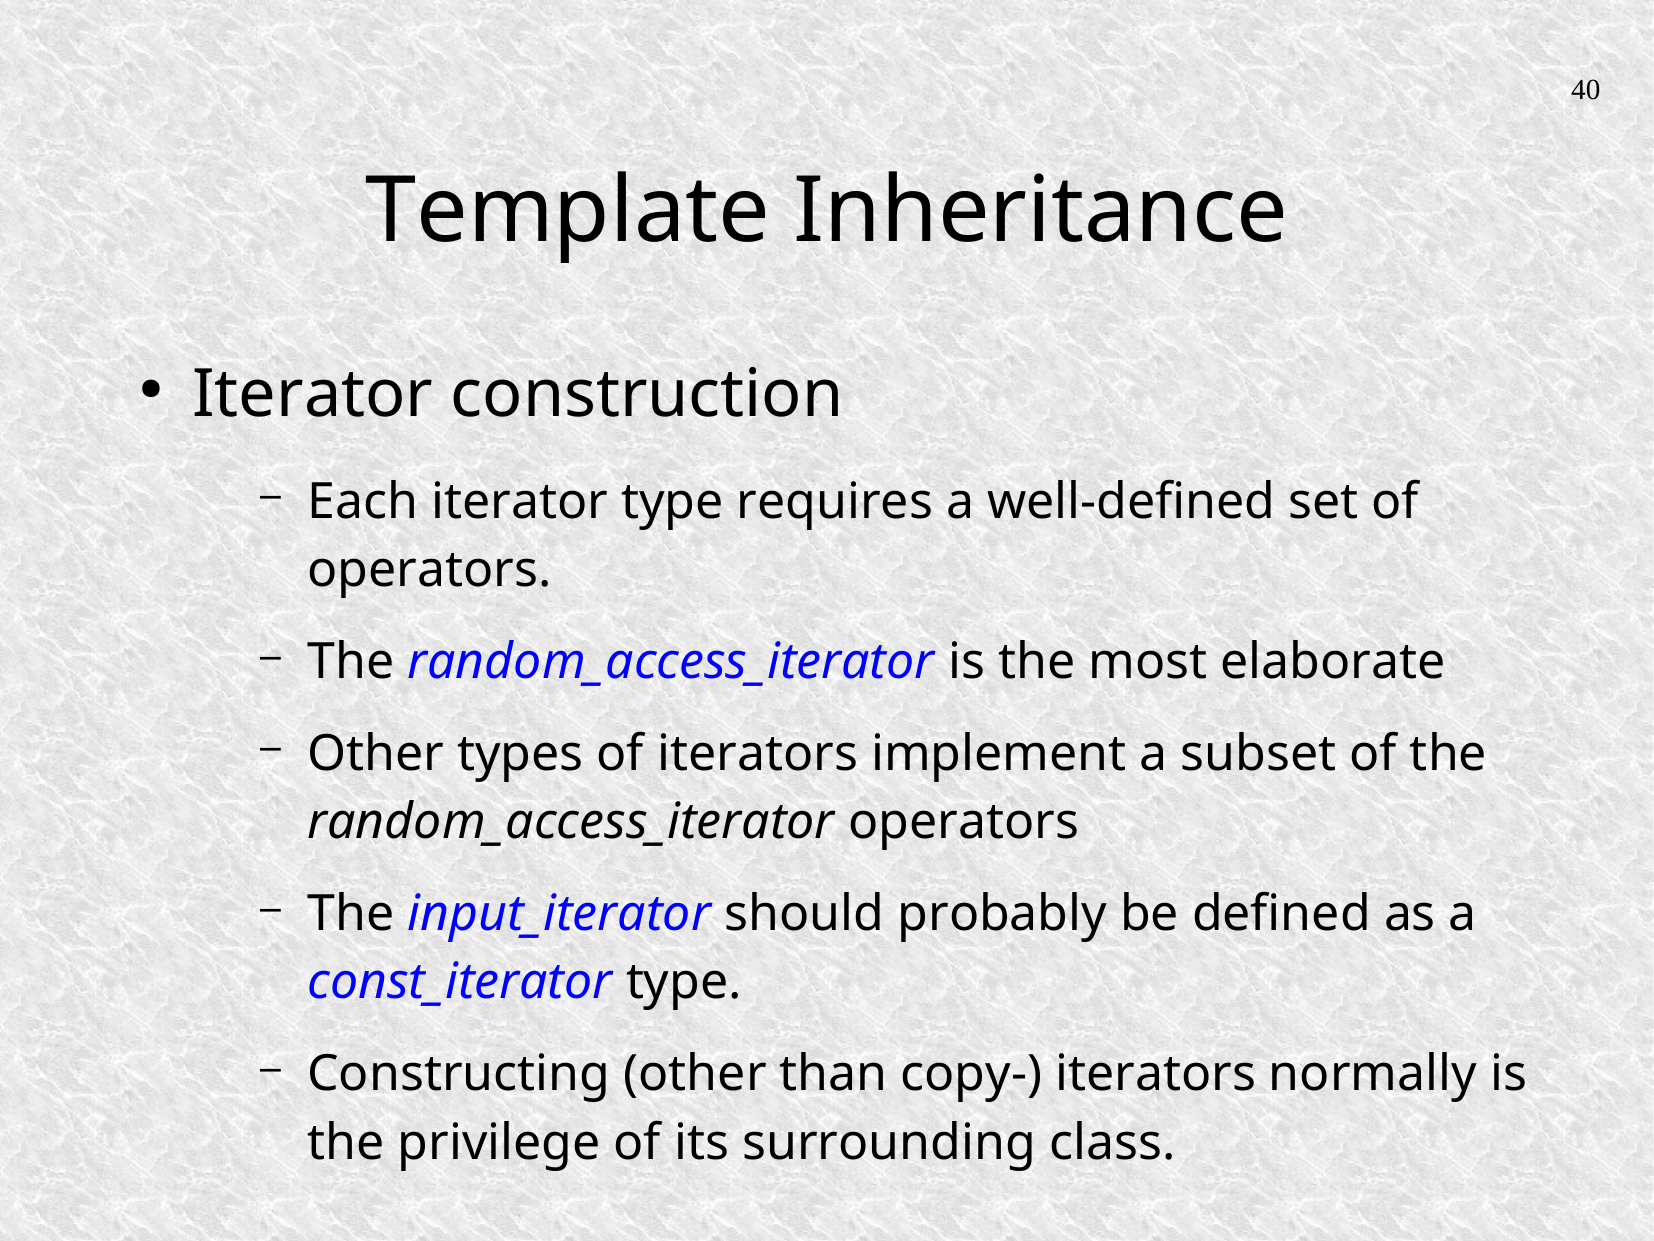

40
# Template Inheritance
Iterator construction
Each iterator type requires a well-defined set of operators.
The random_access_iterator is the most elaborate
Other types of iterators implement a subset of the random_access_iterator operators
The input_iterator should probably be defined as a const_iterator type.
Constructing (other than copy-) iterators normally is the privilege of its surrounding class.